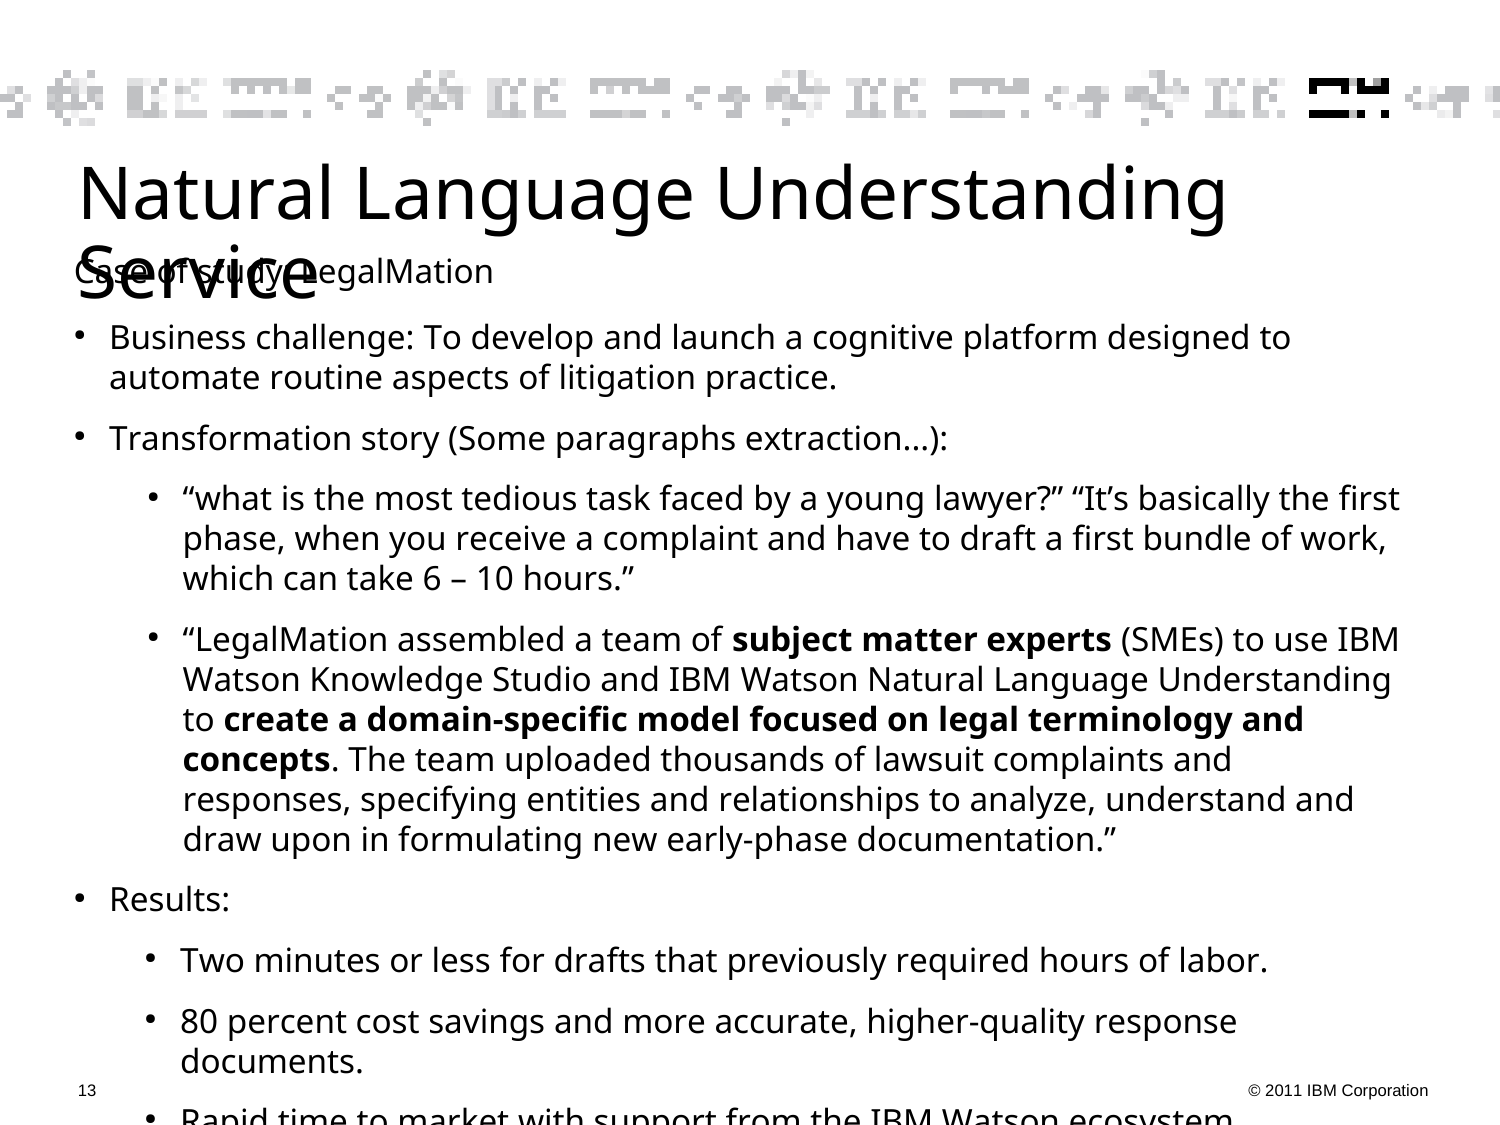

# Natural Language Understanding Service
Case of study: LegalMation
Business challenge: To develop and launch a cognitive platform designed to automate routine aspects of litigation practice.
Transformation story (Some paragraphs extraction...):
“what is the most tedious task faced by a young lawyer?” “It’s basically the first phase, when you receive a complaint and have to draft a first bundle of work, which can take 6 – 10 hours.”
“LegalMation assembled a team of subject matter experts (SMEs) to use IBM Watson Knowledge Studio and IBM Watson Natural Language Understanding to create a domain-specific model focused on legal terminology and concepts. The team uploaded thousands of lawsuit complaints and responses, specifying entities and relationships to analyze, understand and draw upon in formulating new early-phase documentation.”
Results:
Two minutes or less for drafts that previously required hours of labor.
80 percent cost savings and more accurate, higher-quality response documents.
Rapid time to market with support from the IBM Watson ecosystem.
13